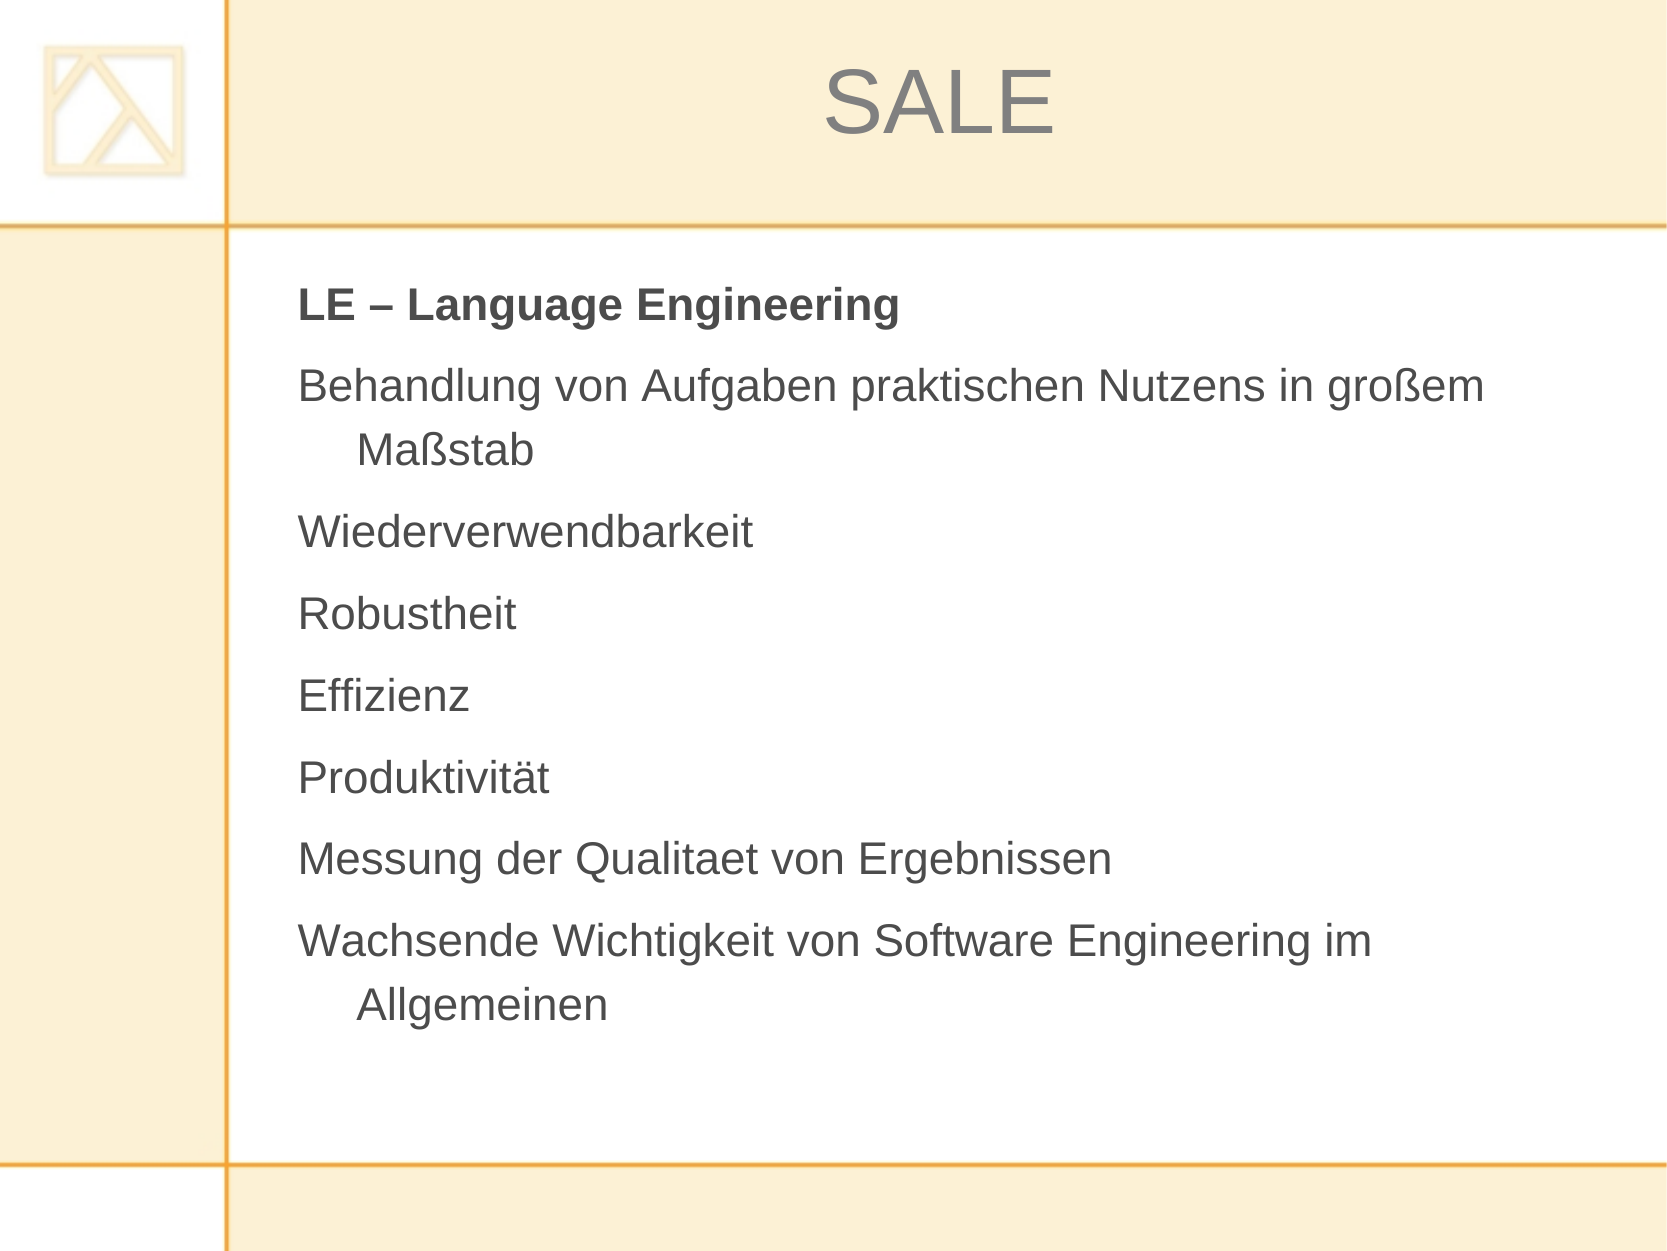

# SALE
LE – Language Engineering
Behandlung von Aufgaben praktischen Nutzens in großem Maßstab
Wiederverwendbarkeit
Robustheit
Effizienz
Produktivität
Messung der Qualitaet von Ergebnissen
Wachsende Wichtigkeit von Software Engineering im Allgemeinen